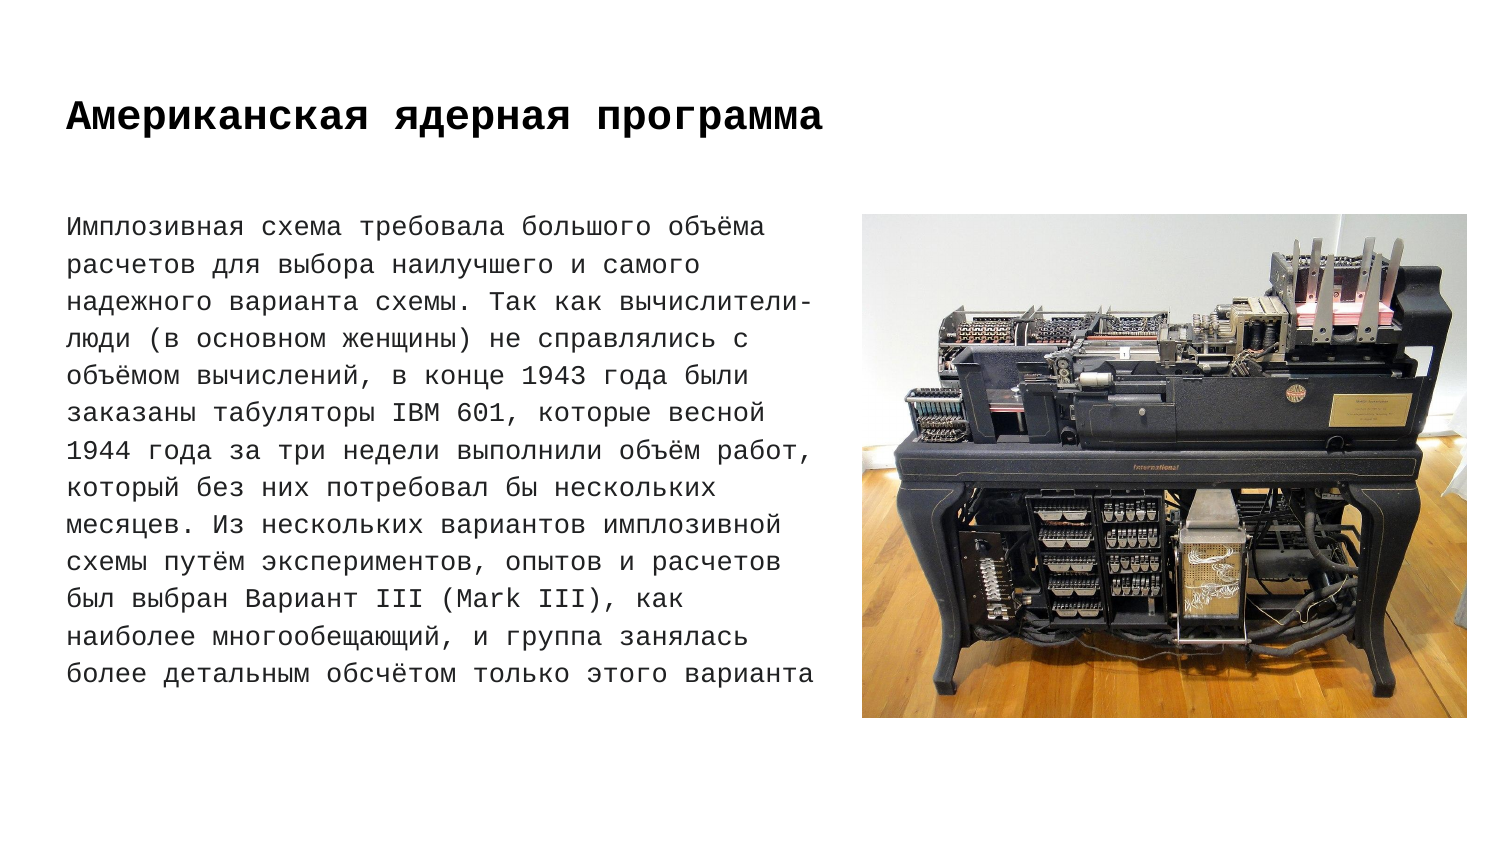

# Американская ядерная программа
Имплозивная схема требовала большого объёма расчетов для выбора наилучшего и самого надежного варианта схемы. Так как вычислители-люди (в основном женщины) не справлялись с объёмом вычислений, в конце 1943 года были заказаны табуляторы IBM 601, которые весной 1944 года за три недели выполнили объём работ, который без них потребовал бы нескольких месяцев. Из нескольких вариантов имплозивной схемы путём экспериментов, опытов и расчетов был выбран Вариант III (Mark III), как наиболее многообещающий, и группа занялась более детальным обсчётом только этого варианта